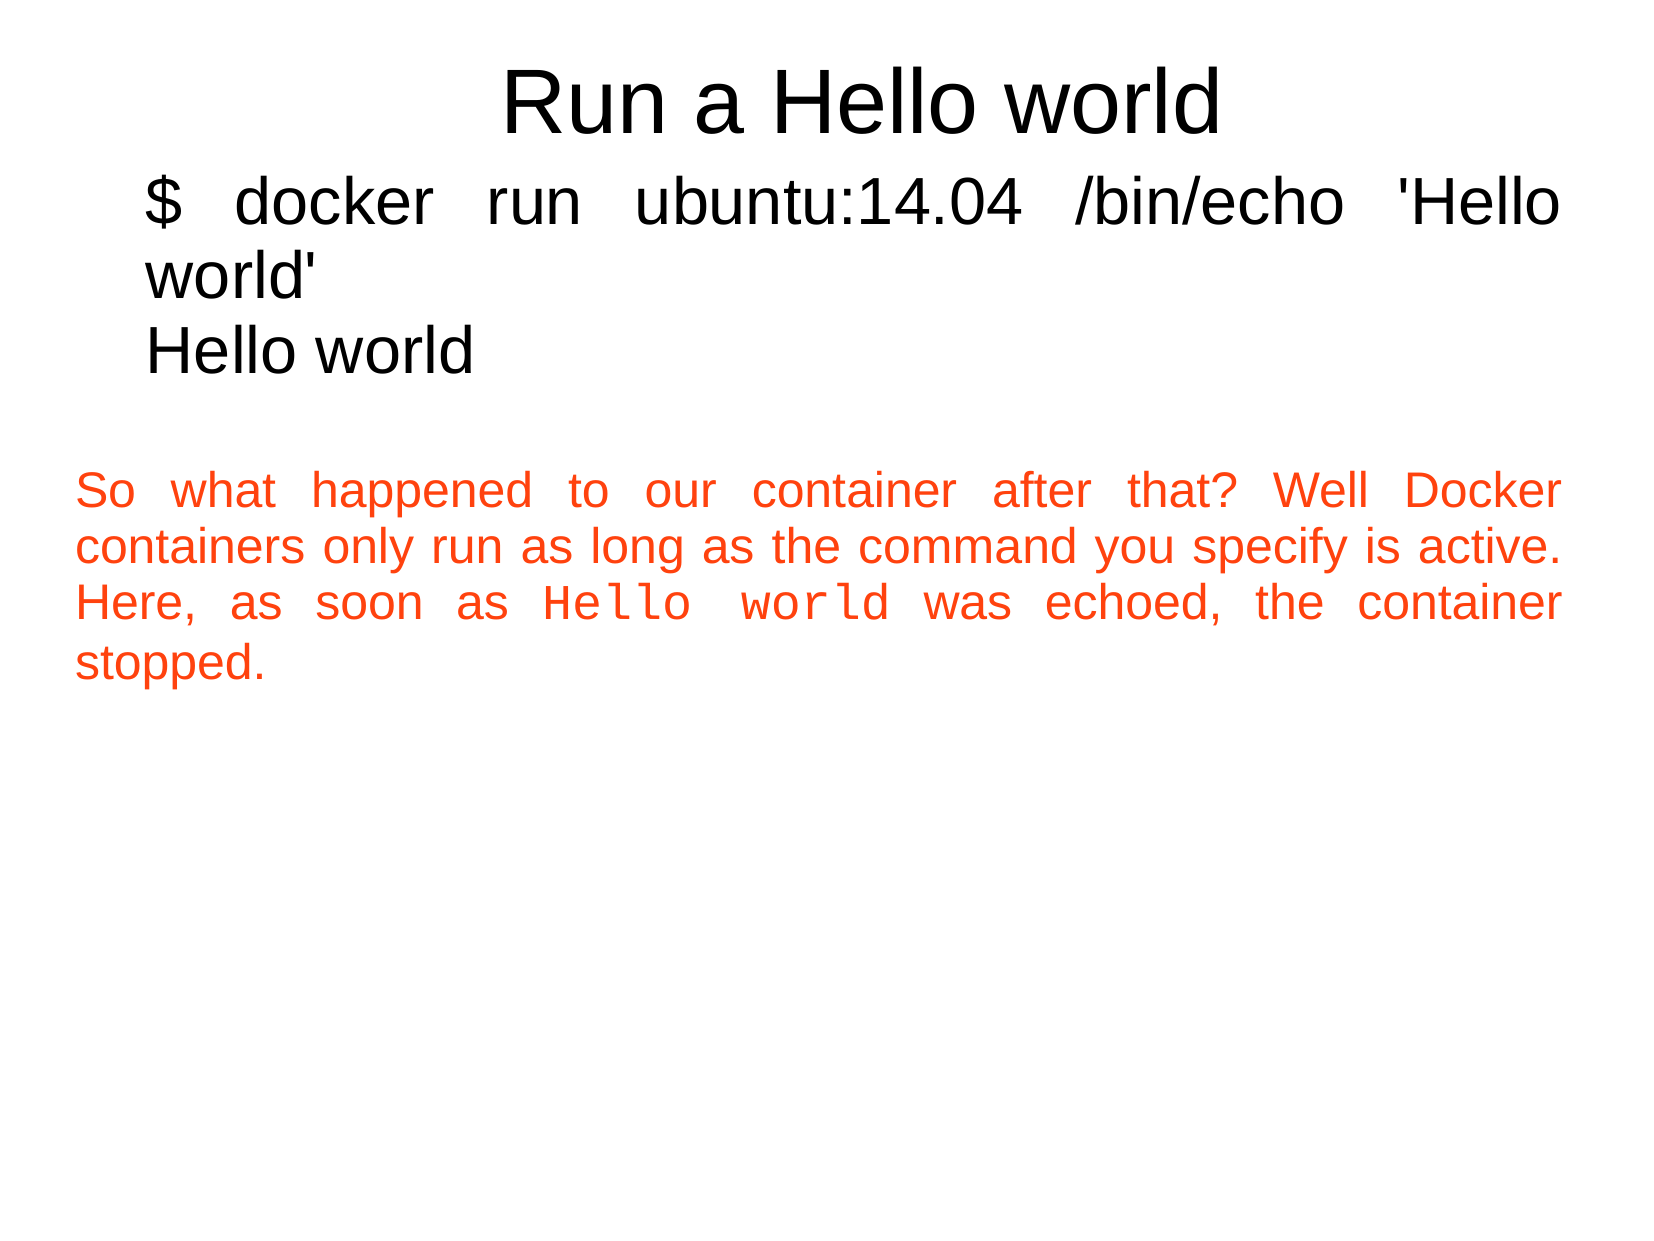

# Run a Hello world
$ docker run ubuntu:14.04 /bin/echo 'Hello world'
Hello world
So what happened to our container after that? Well Docker containers only run as long as the command you specify is active. Here, as soon as Hello world was echoed, the container stopped.